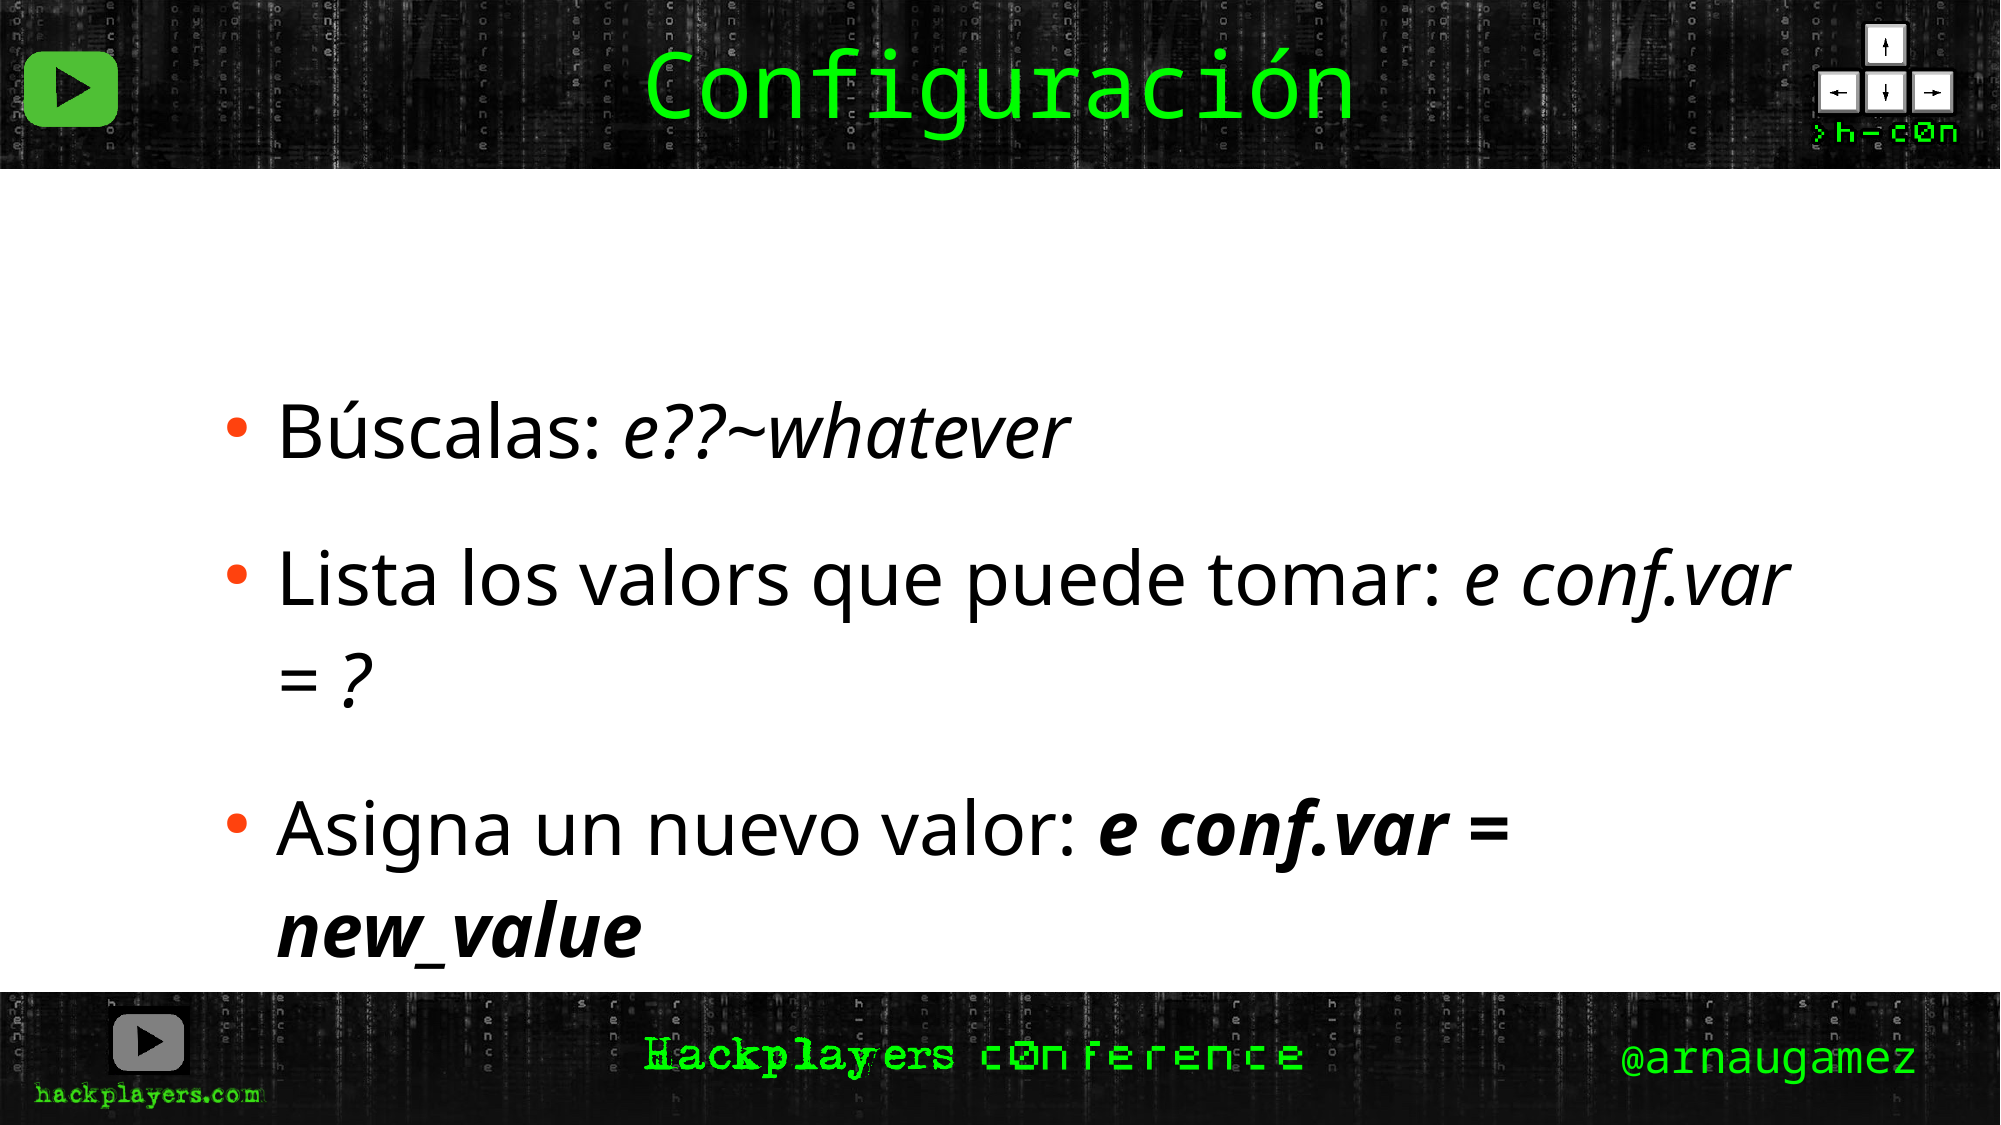

# Configuración
Búscalas: e??~whatever
Lista los valors que puede tomar: e conf.var = ?
Asigna un nuevo valor: e conf.var = new_value